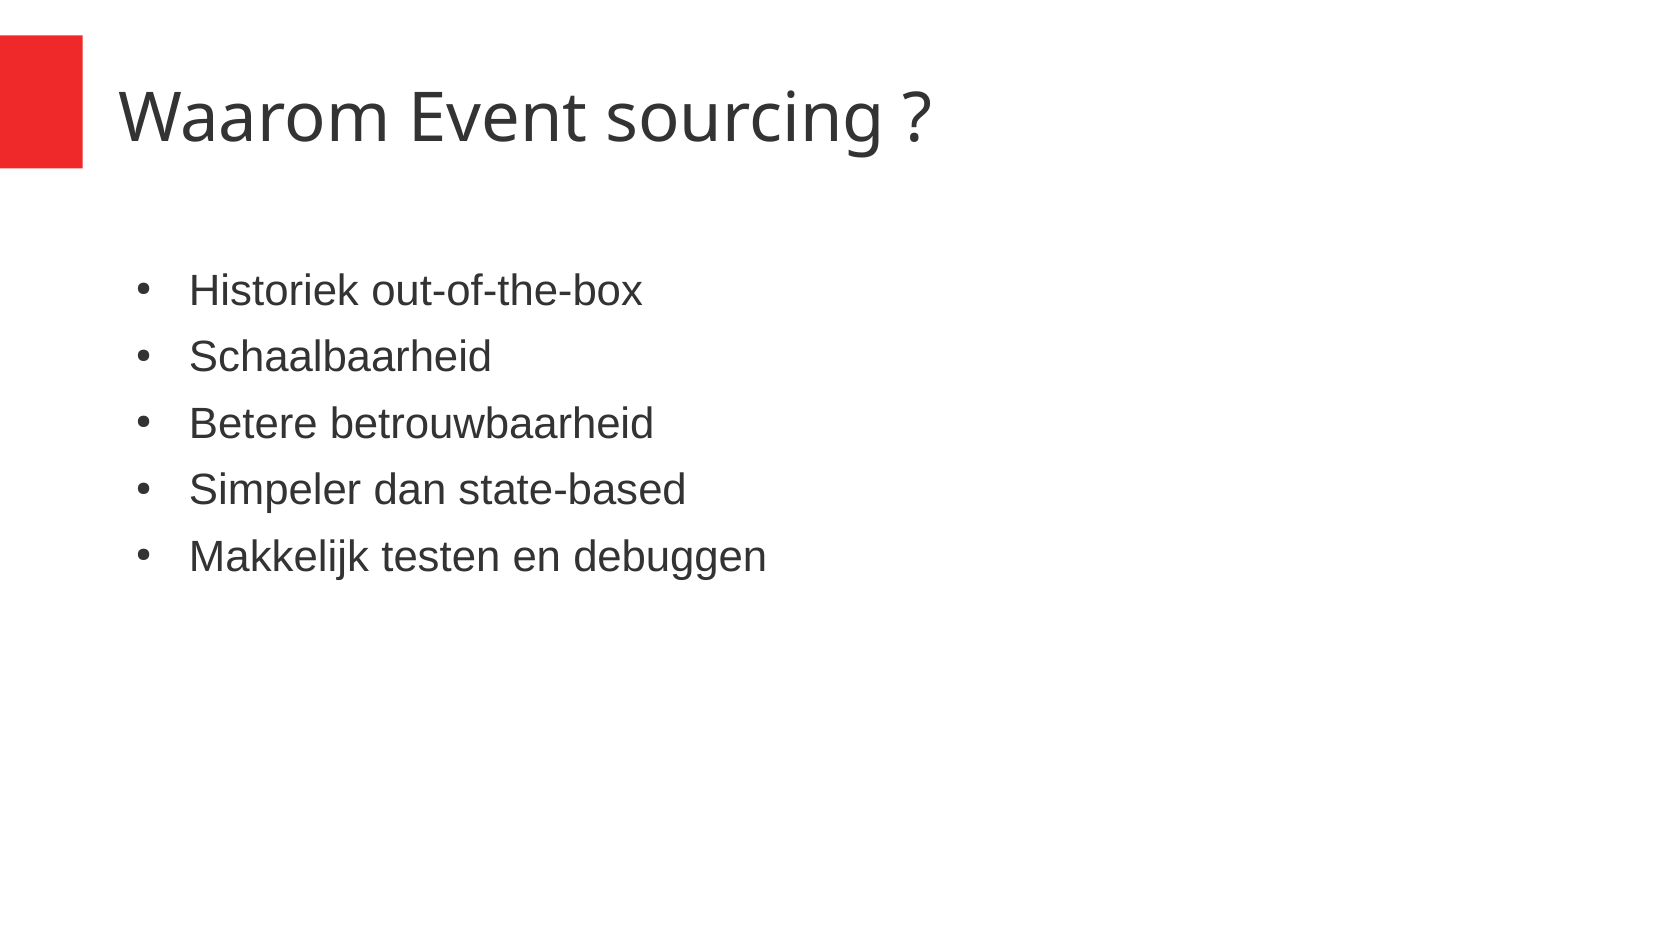

# Waarom Event sourcing ?
Historiek out-of-the-box
Schaalbaarheid
Betere betrouwbaarheid
Simpeler dan state-based
Makkelijk testen en debuggen